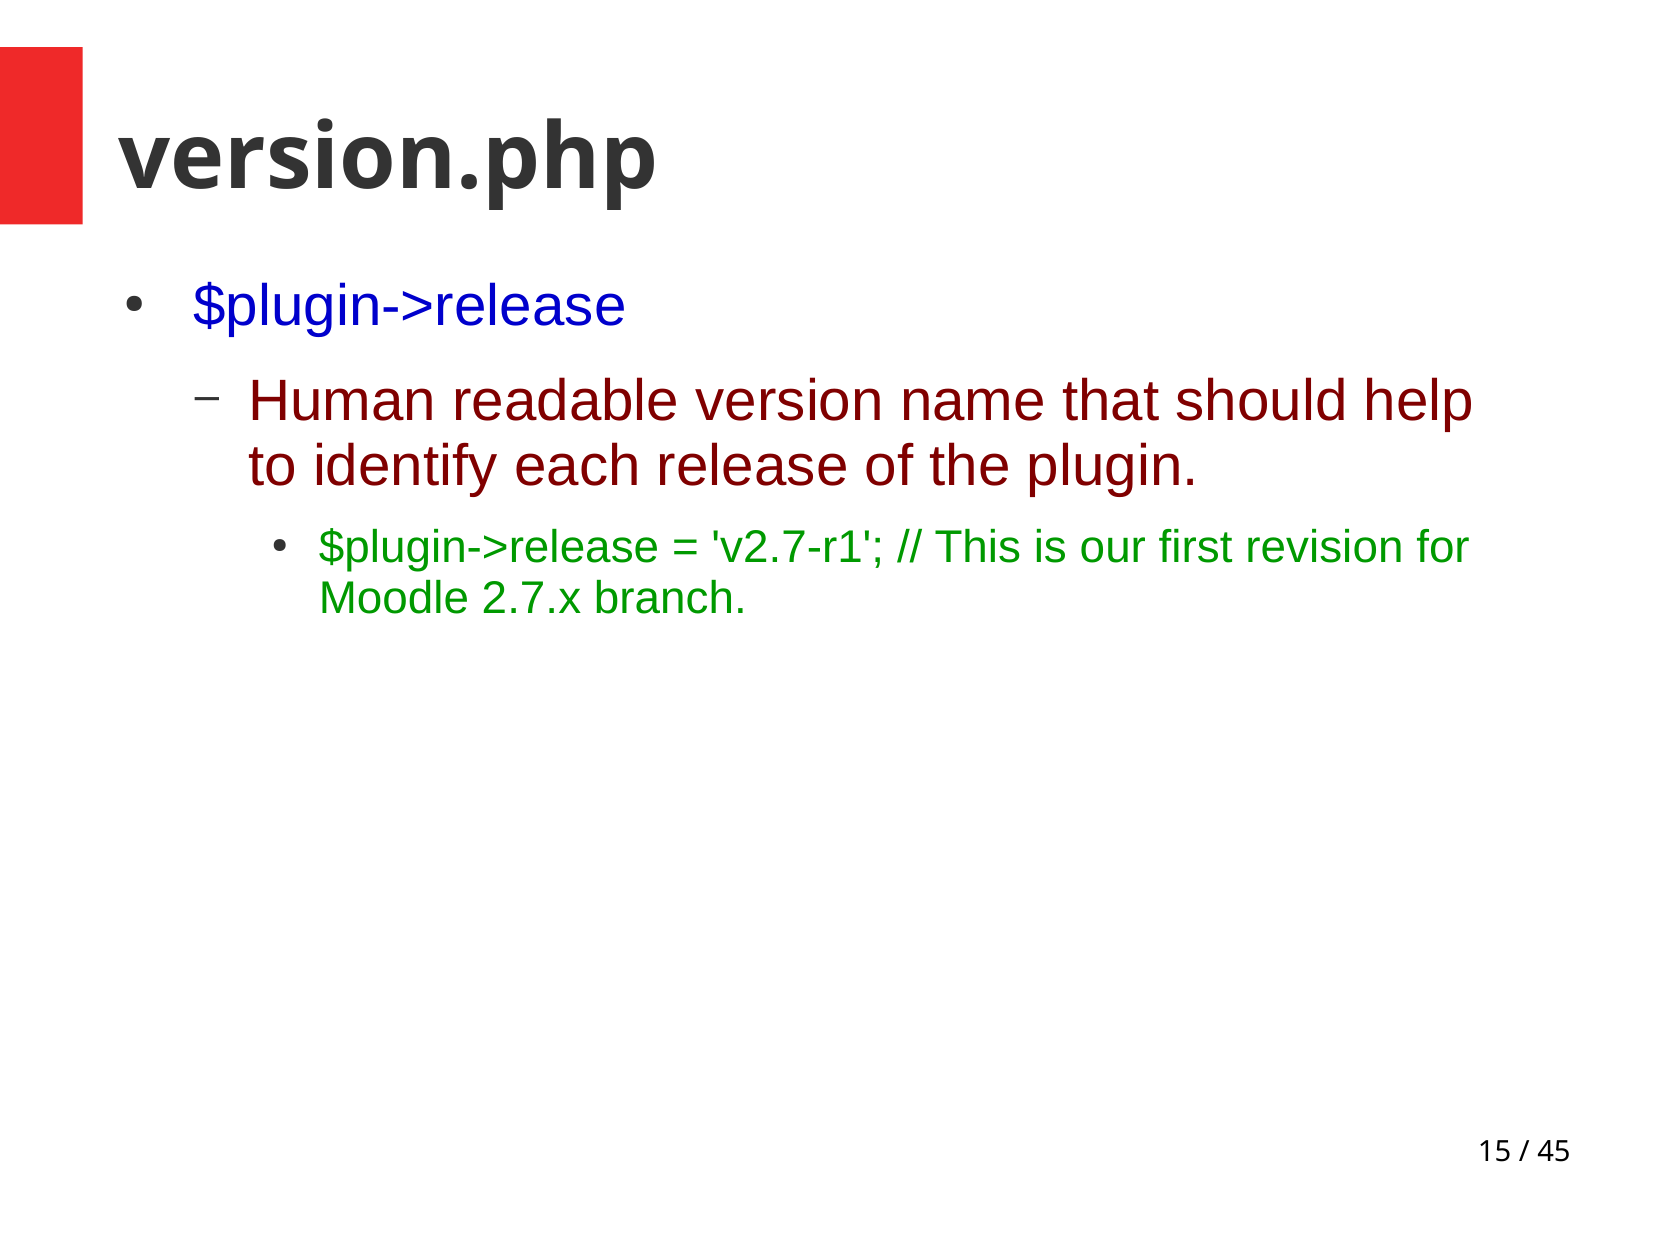

# version.php
 $plugin->release
Human readable version name that should help to identify each release of the plugin.
$plugin->release = 'v2.7-r1'; // This is our first revision for Moodle 2.7.x branch.
15